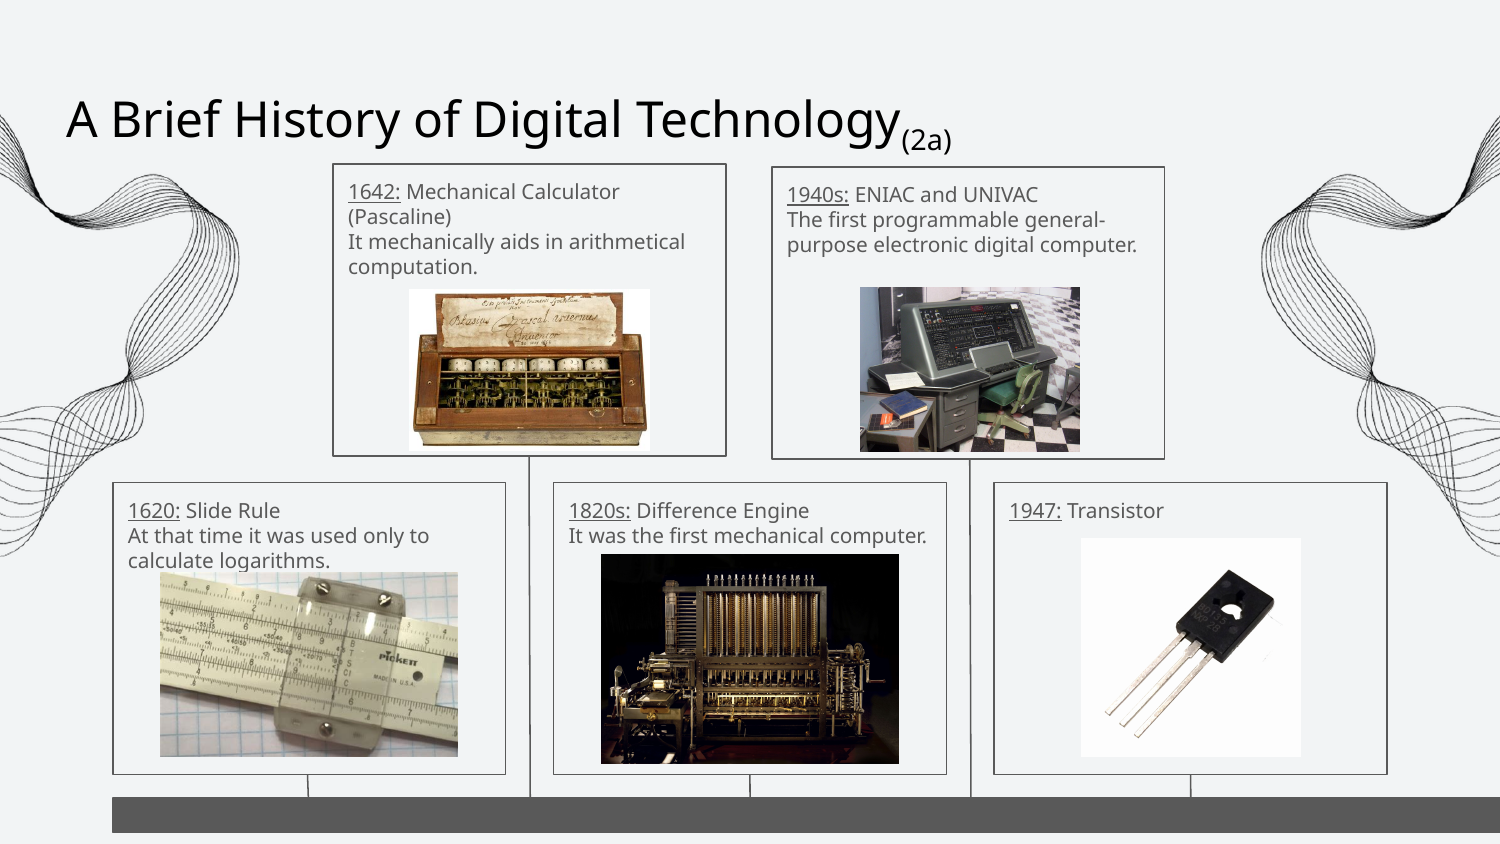

# A Brief History of Digital Technology(2a)
1642: Mechanical Calculator (Pascaline)
It mechanically aids in arithmetical computation.
1940s: ENIAC and UNIVAC
The first programmable general-purpose electronic digital computer.
1620: Slide Rule
At that time it was used only to calculate logarithms.
1820s: Difference Engine
It was the first mechanical computer.
1947: Transistor